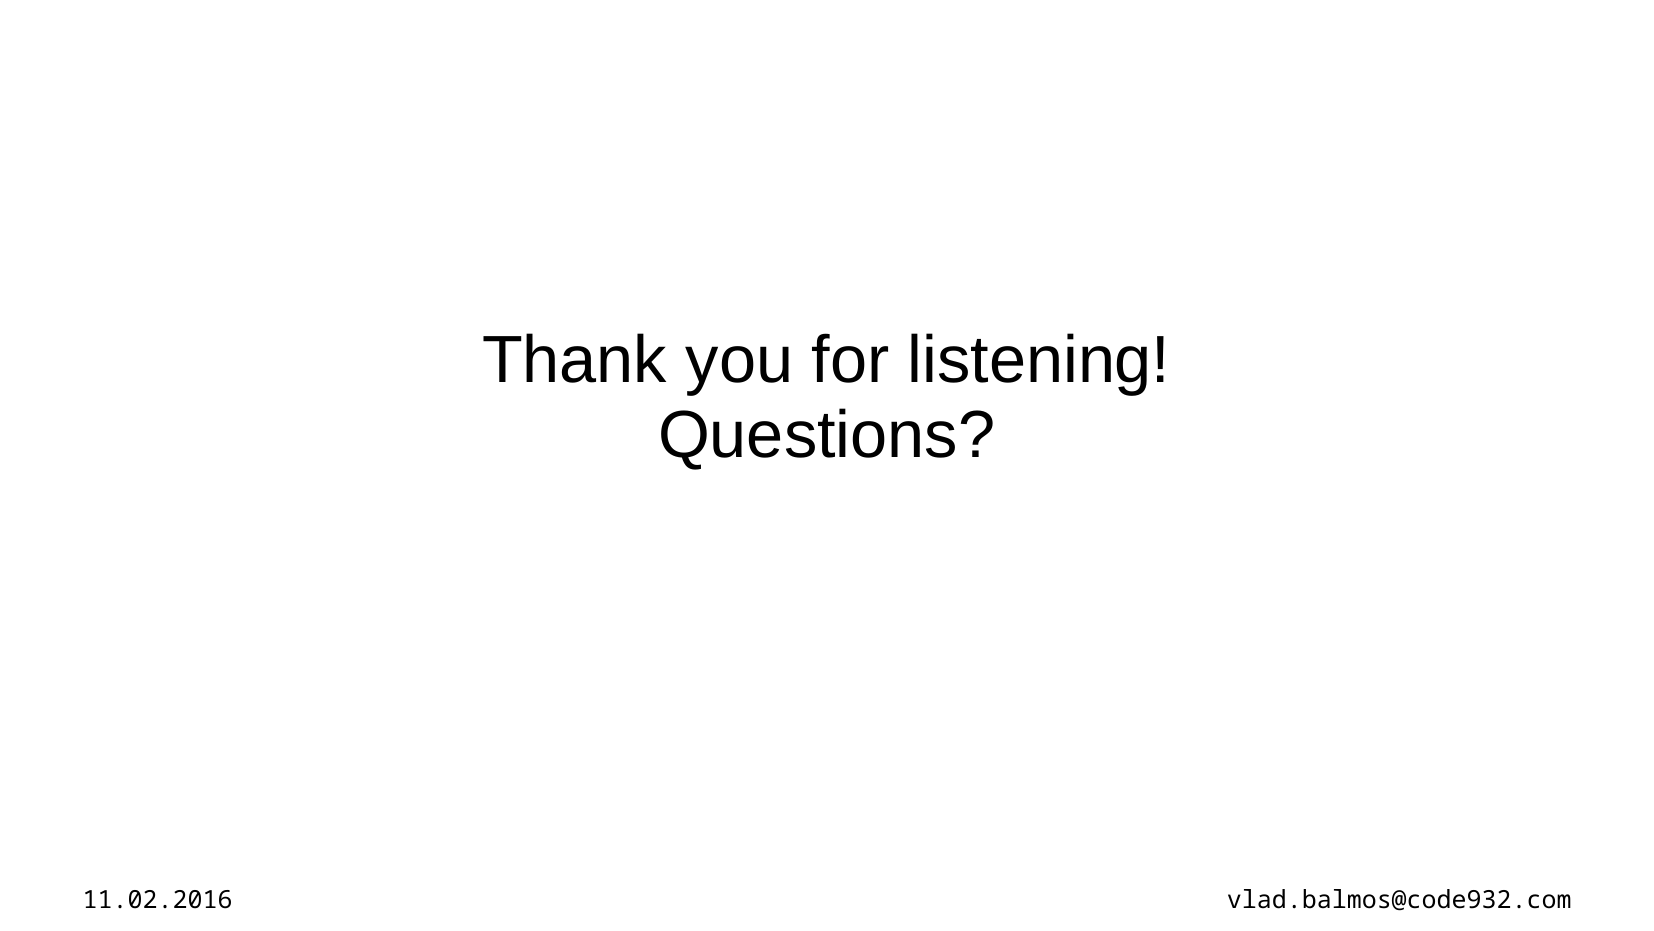

# Thank you for listening!
Questions?
11.02.2016
vlad.balmos@code932.com